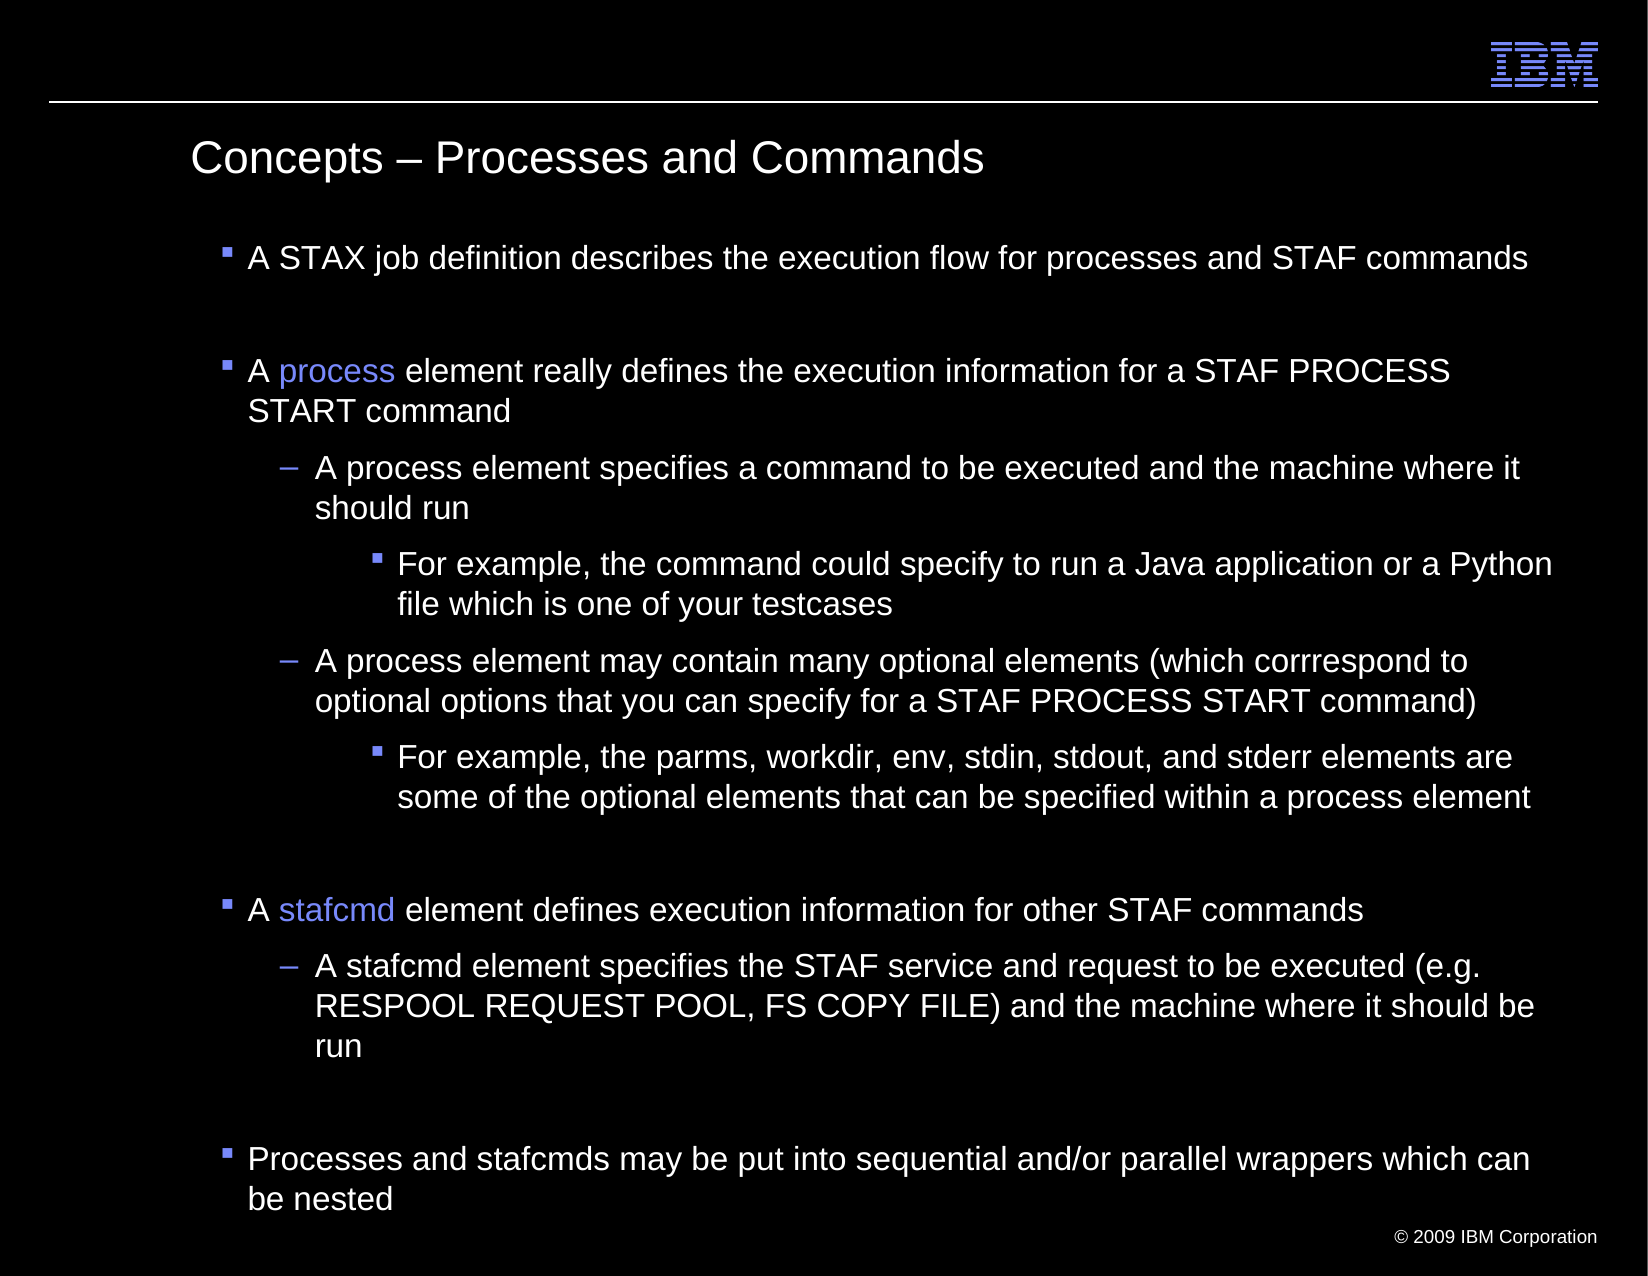

# Concepts – Processes and Commands
A STAX job definition describes the execution flow for processes and STAF commands
A process element really defines the execution information for a STAF PROCESS START command
A process element specifies a command to be executed and the machine where it should run
For example, the command could specify to run a Java application or a Python file which is one of your testcases
A process element may contain many optional elements (which corrrespond to optional options that you can specify for a STAF PROCESS START command)
For example, the parms, workdir, env, stdin, stdout, and stderr elements are some of the optional elements that can be specified within a process element
A stafcmd element defines execution information for other STAF commands
A stafcmd element specifies the STAF service and request to be executed (e.g. RESPOOL REQUEST POOL, FS COPY FILE) and the machine where it should be run
Processes and stafcmds may be put into sequential and/or parallel wrappers which can be nested